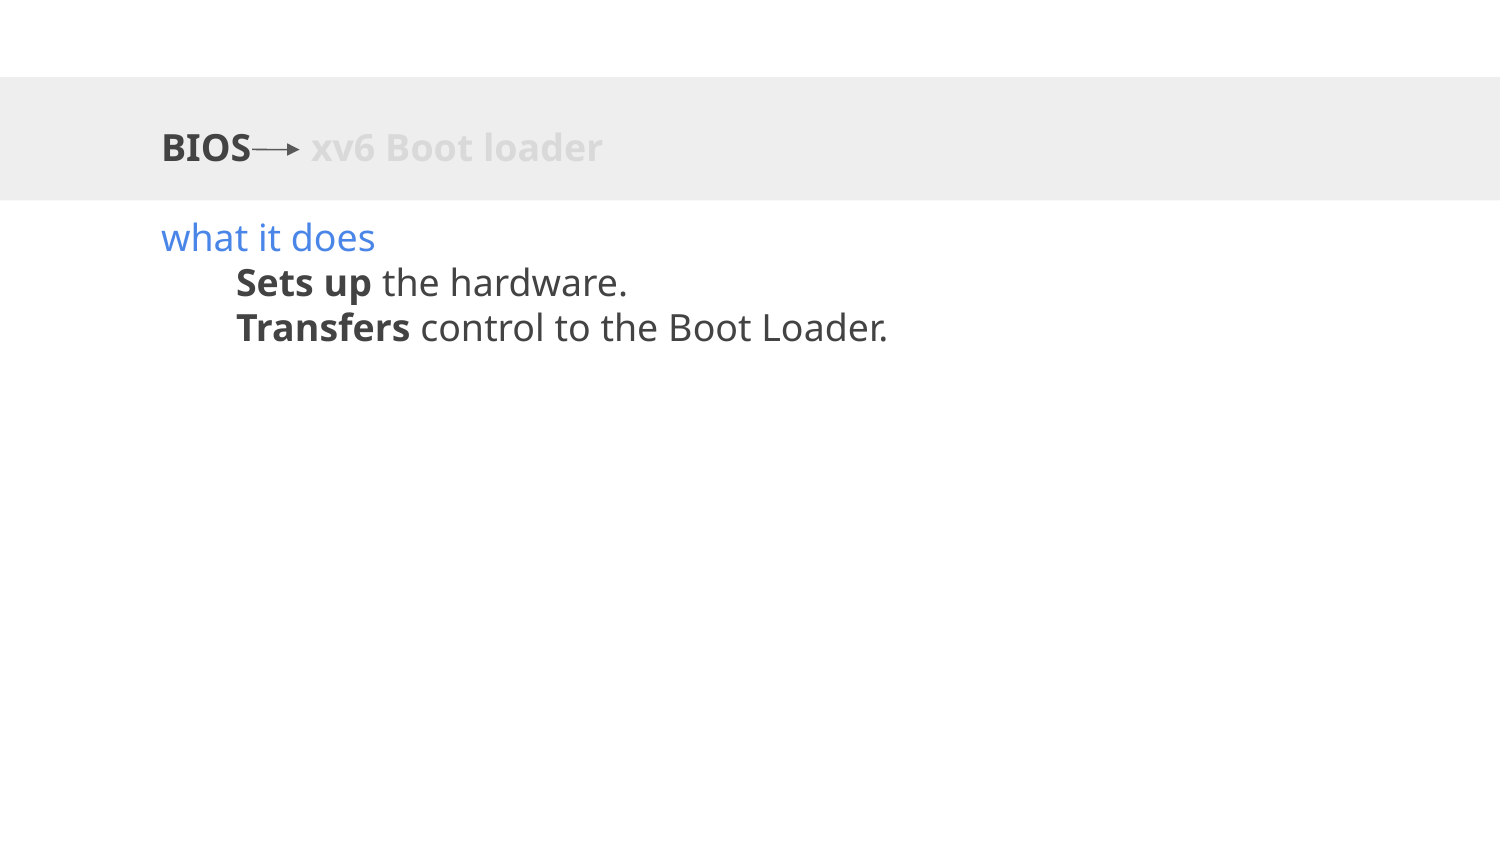

BIOS	xv6 Boot loader
what it does
Sets up the hardware.
Transfers control to the Boot Loader.